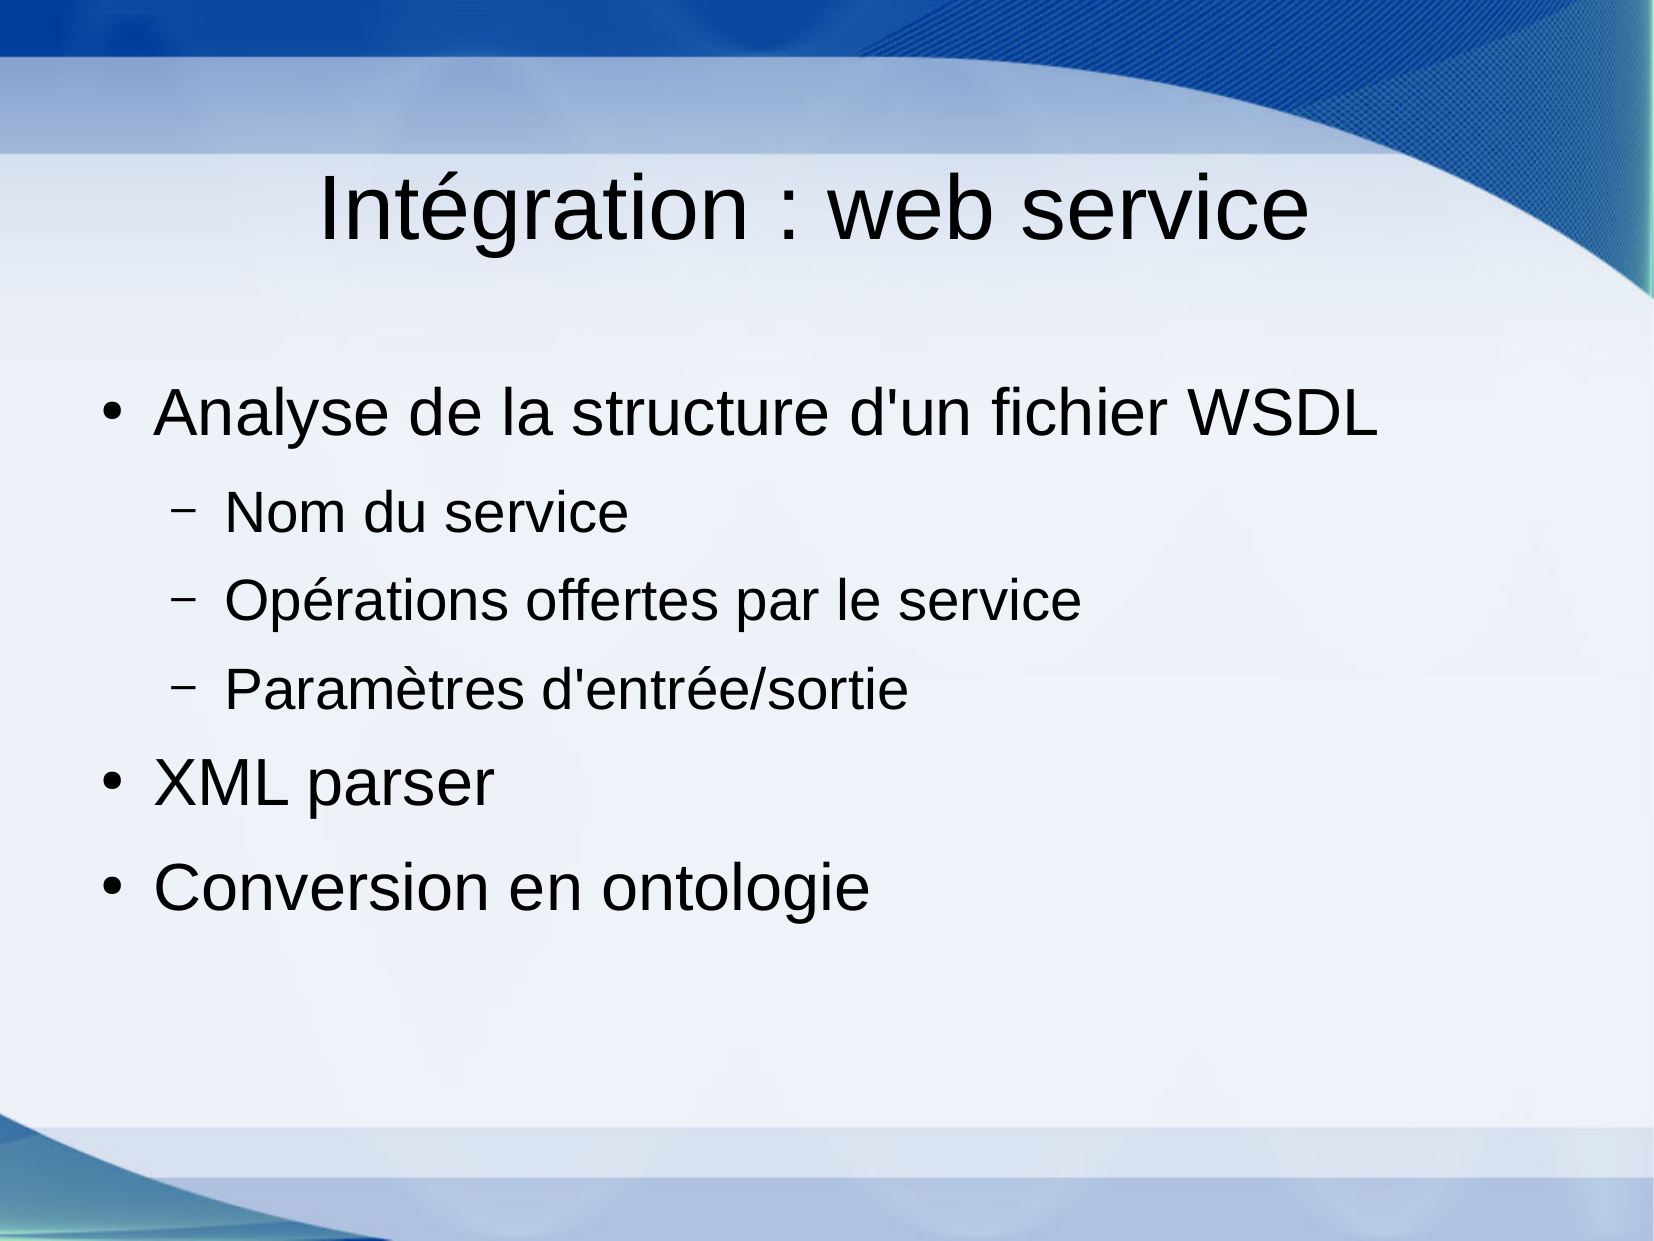

# Intégration : web service
Analyse de la structure d'un fichier WSDL
Nom du service
Opérations offertes par le service
Paramètres d'entrée/sortie
XML parser
Conversion en ontologie